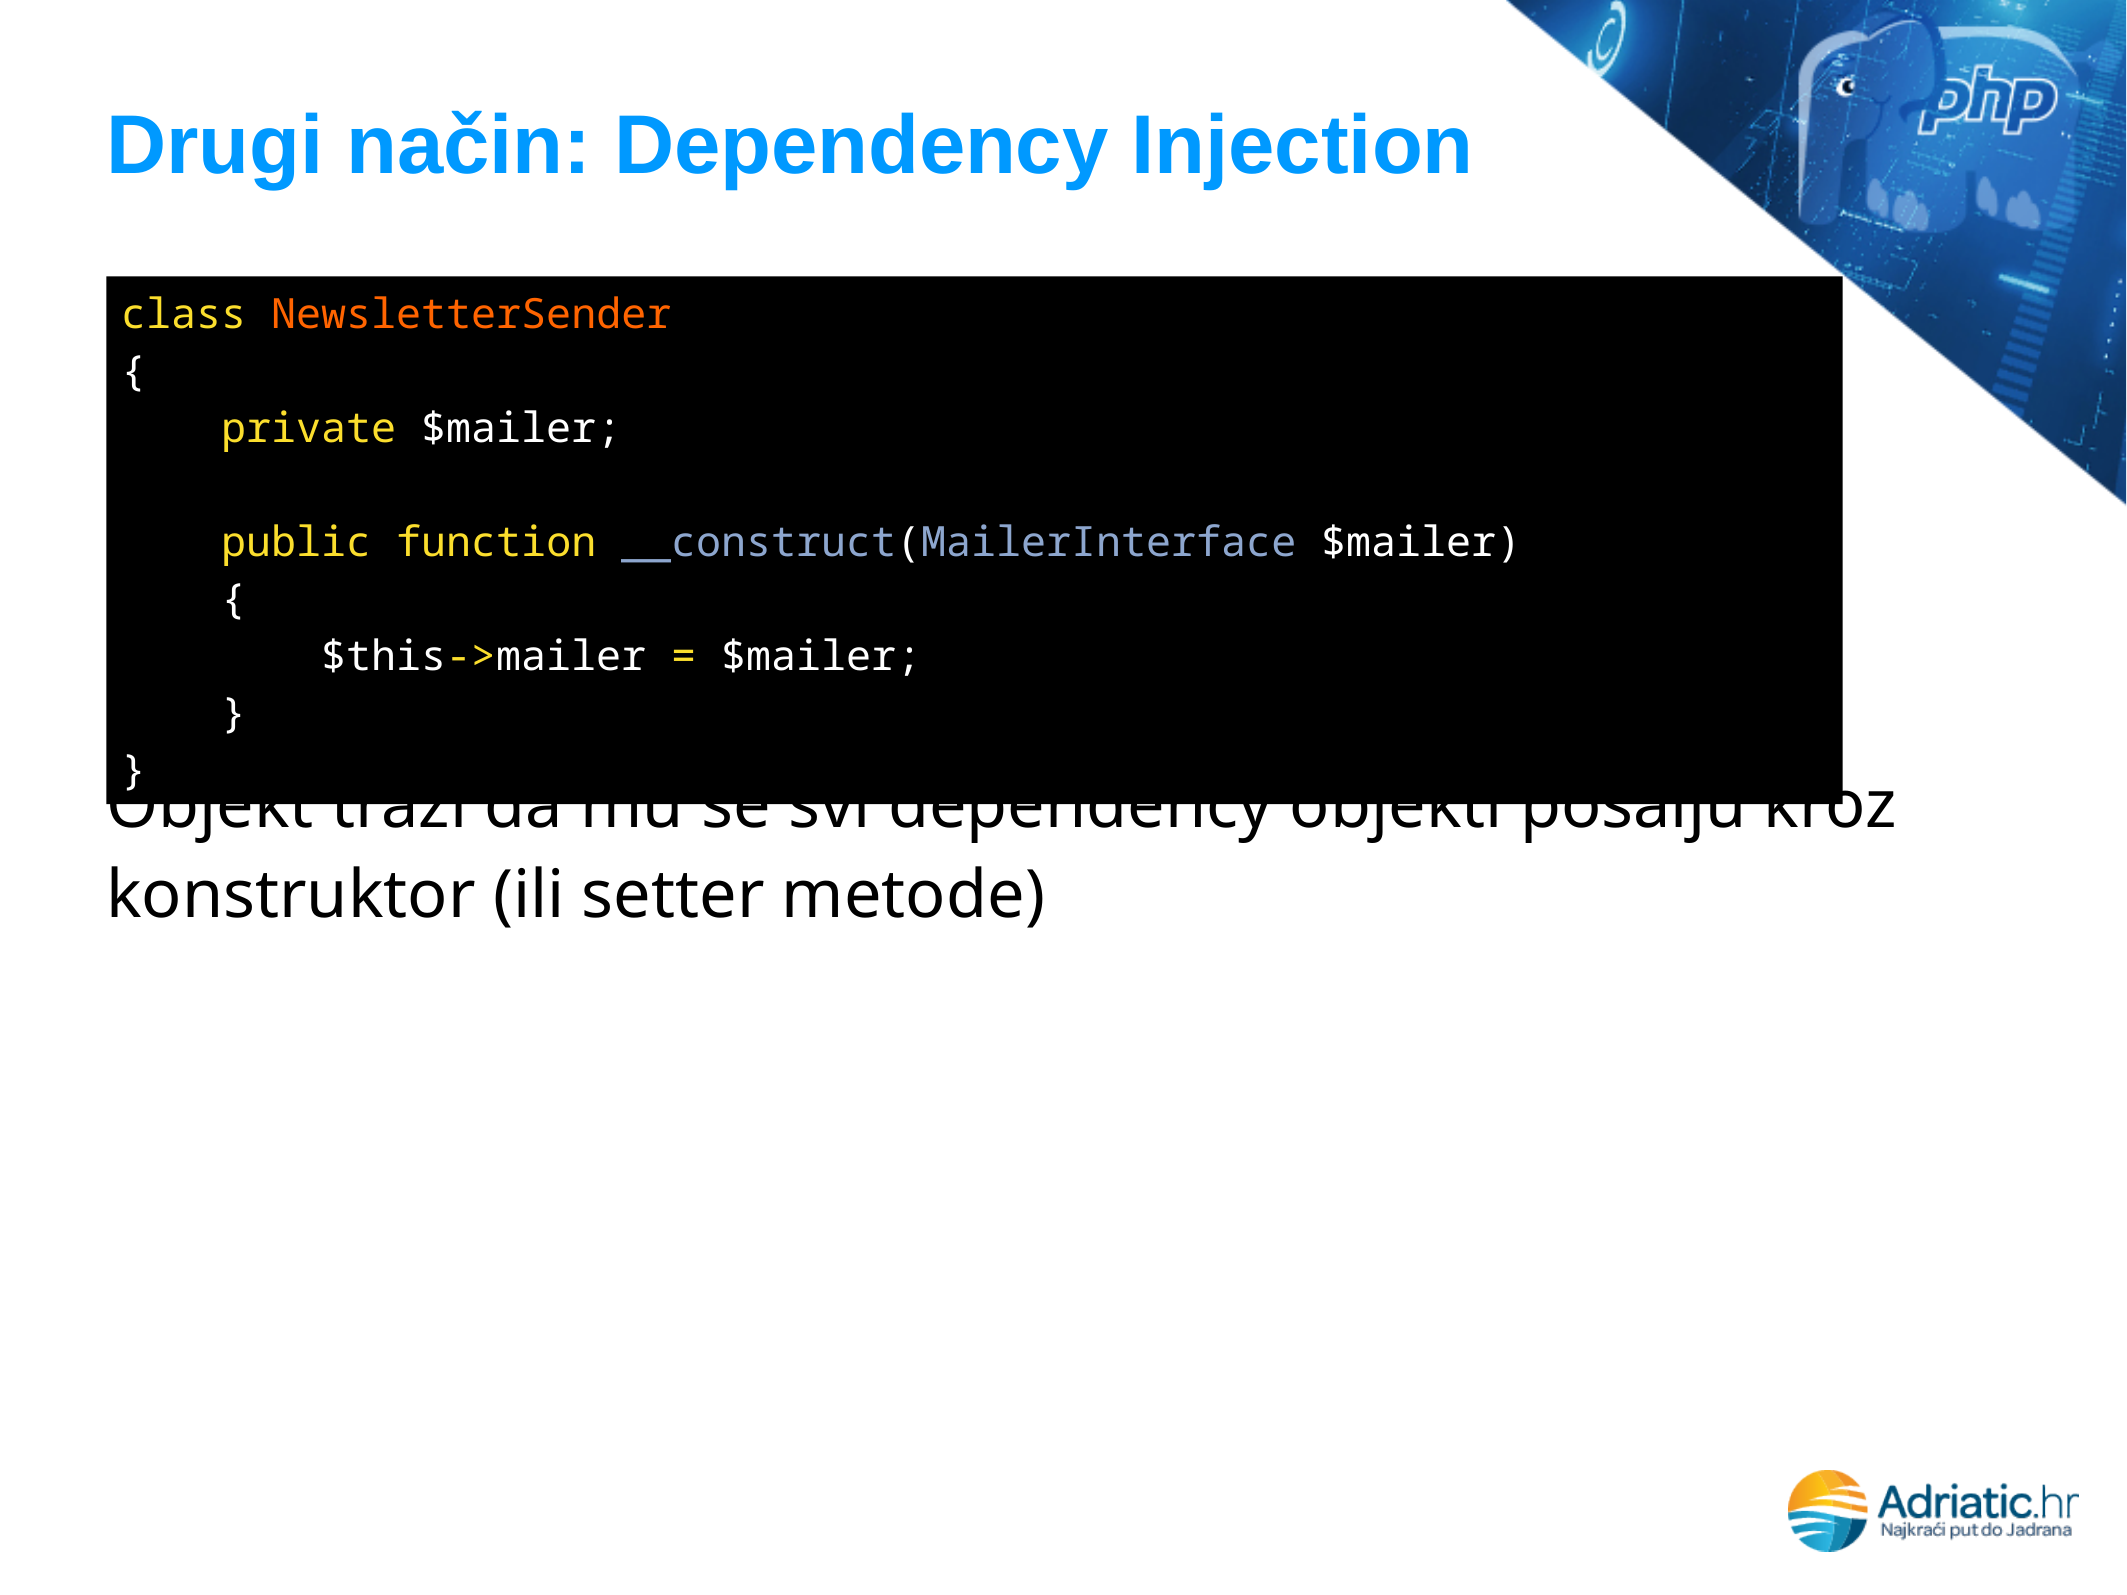

# Drugi način: Dependency Injection
class NewsletterSender
{
 private $mailer;
 public function __construct(MailerInterface $mailer)
 {
 $this->mailer = $mailer;
 }
}
Objekt traži da mu se svi dependency objekti pošalju kroz konstruktor (ili setter metode)